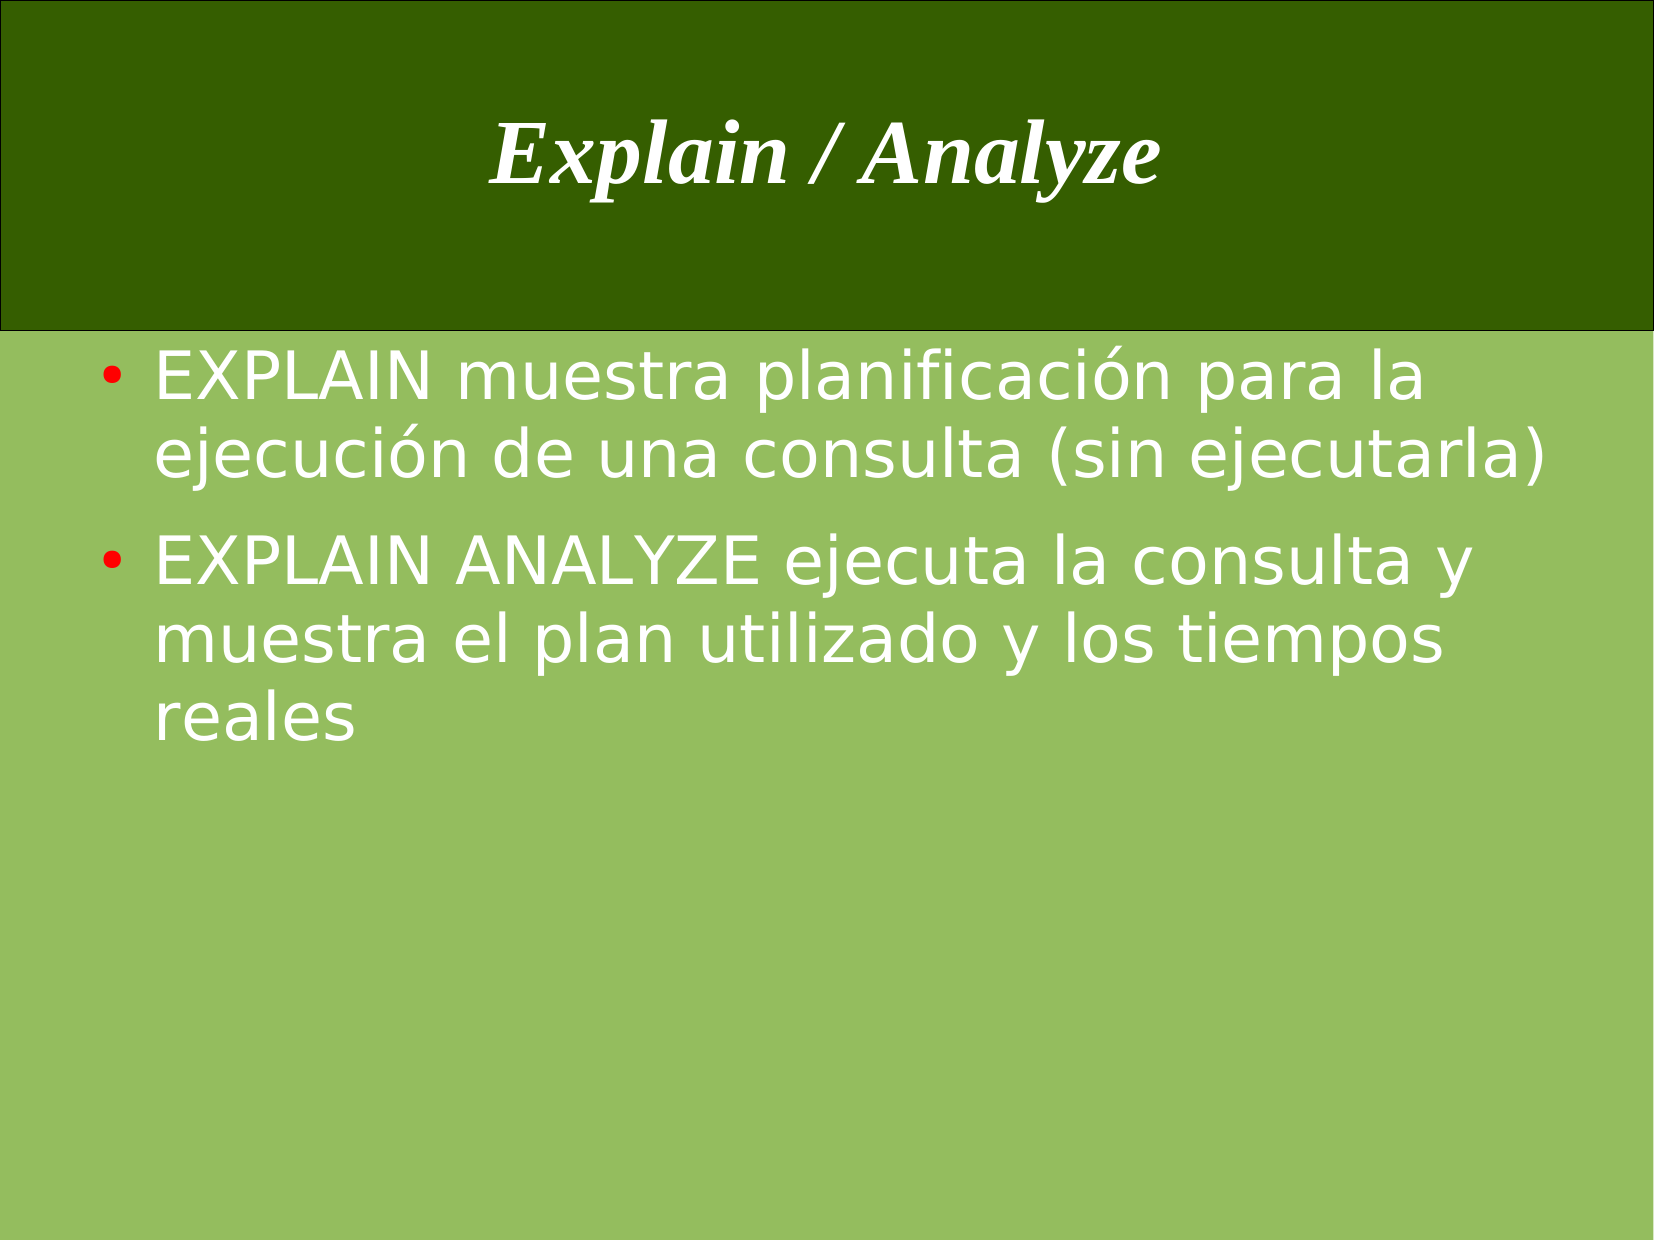

# Explain / Analyze
EXPLAIN muestra planificación para la ejecución de una consulta (sin ejecutarla)
EXPLAIN ANALYZE ejecuta la consulta y muestra el plan utilizado y los tiempos reales